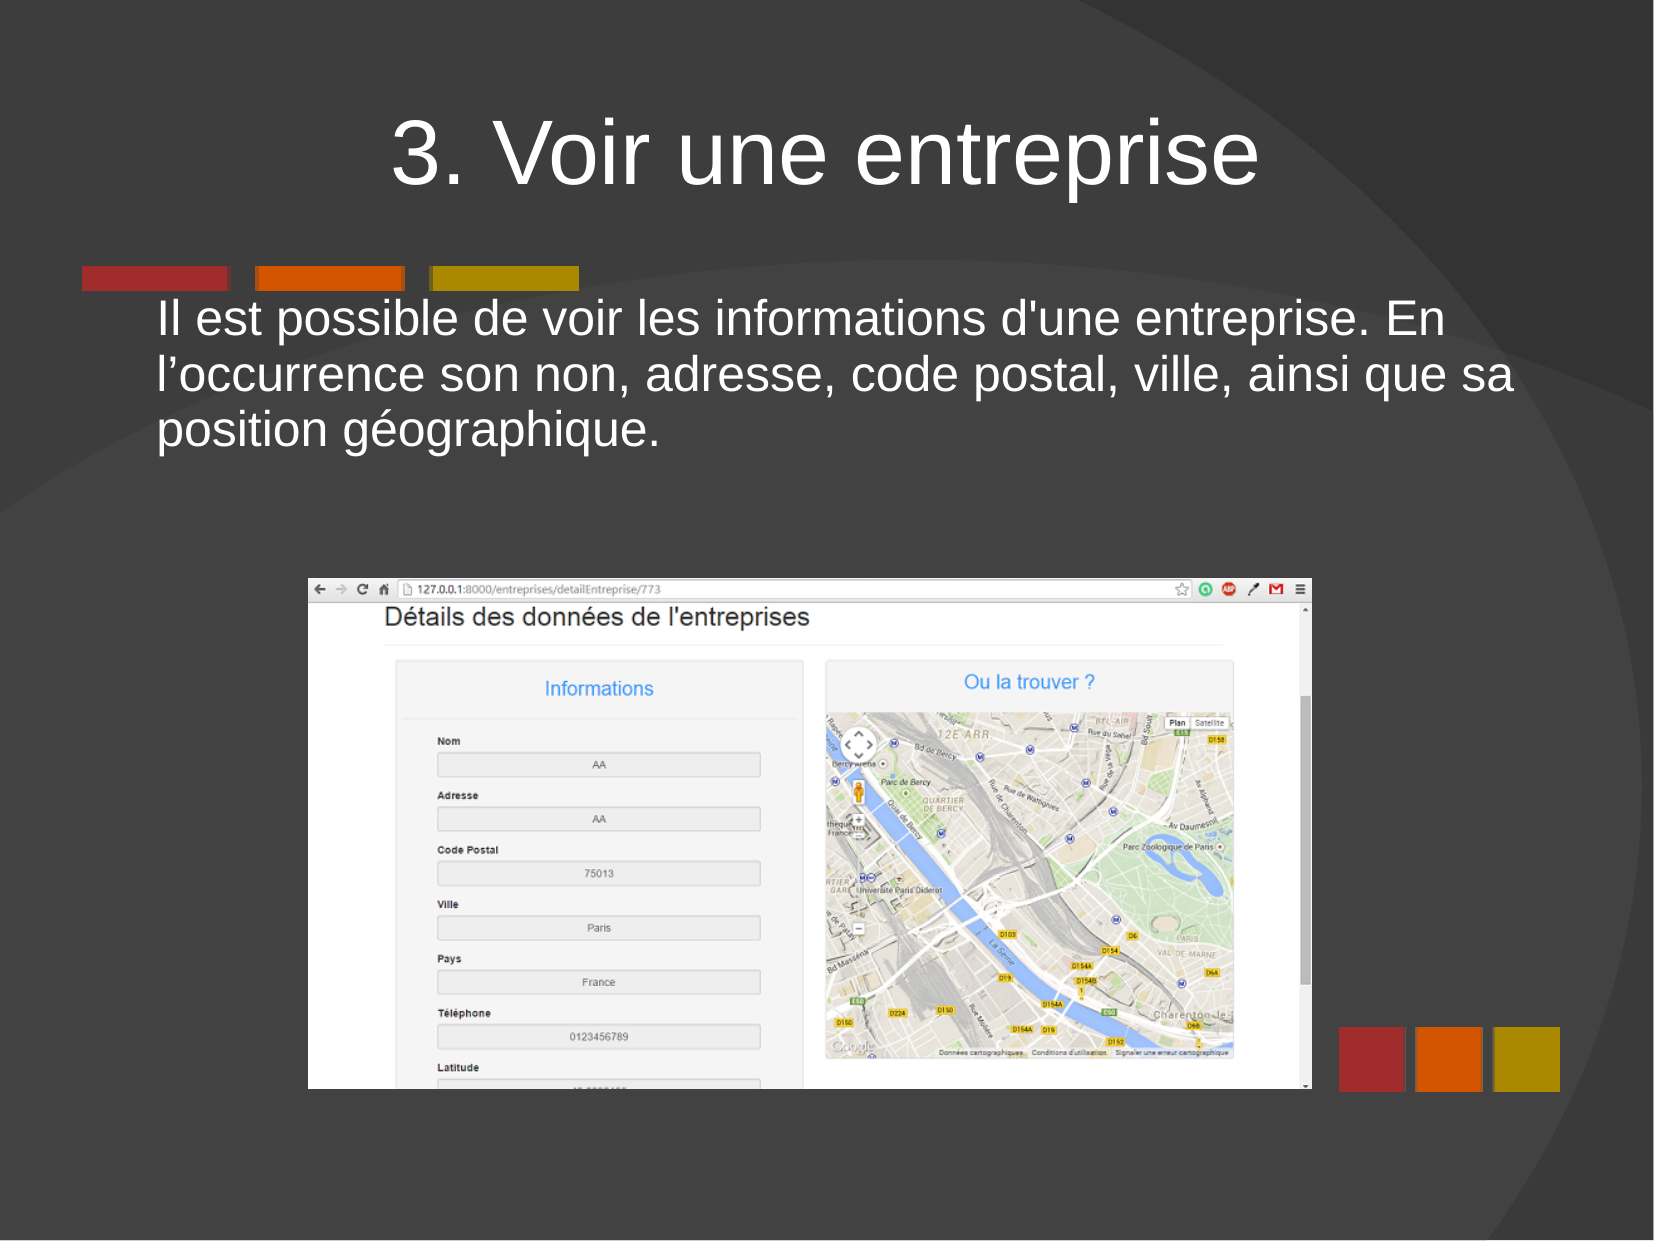

# 3. Voir une entreprise
Il est possible de voir les informations d'une entreprise. En l’occurrence son non, adresse, code postal, ville, ainsi que sa position géographique.